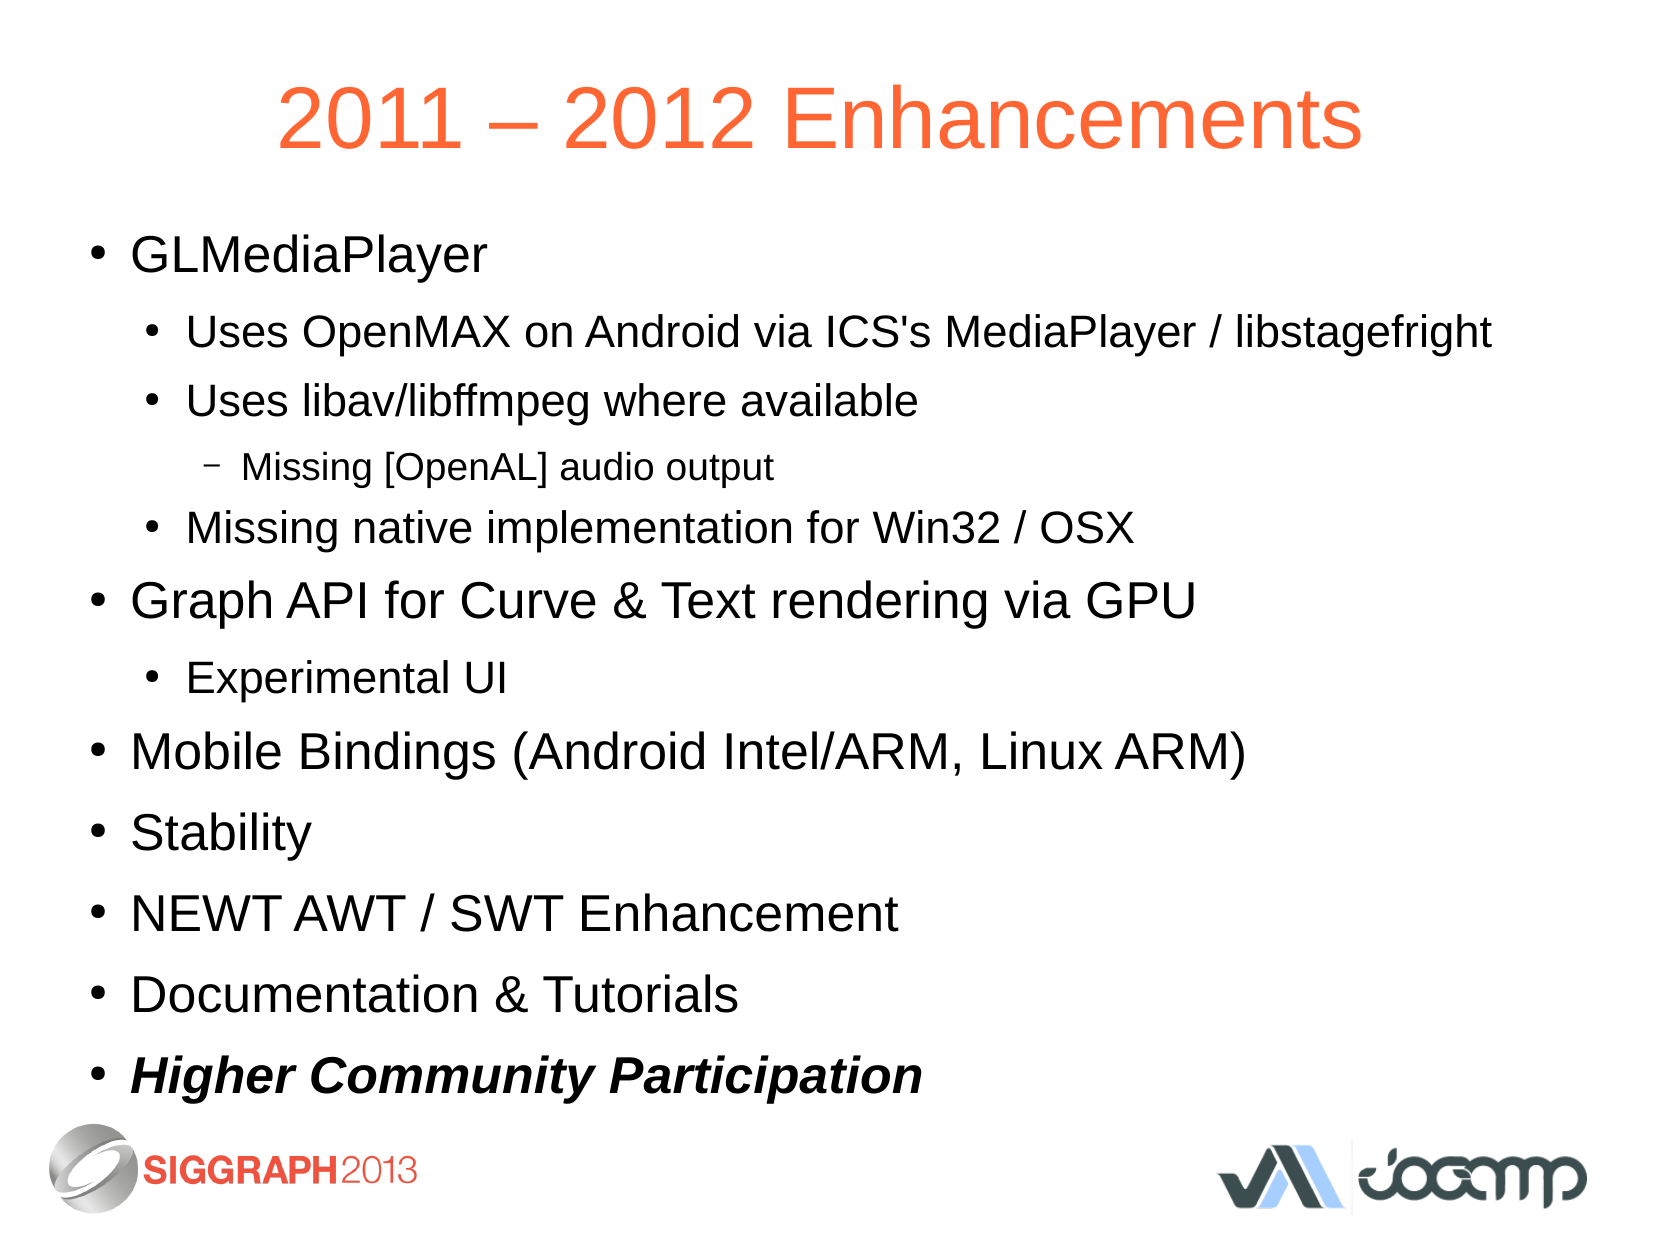

# 2011 – 2012 Enhancements
GLMediaPlayer
Uses OpenMAX on Android via ICS's MediaPlayer / libstagefright
Uses libav/libffmpeg where available
Missing [OpenAL] audio output
Missing native implementation for Win32 / OSX
Graph API for Curve & Text rendering via GPU
Experimental UI
Mobile Bindings (Android Intel/ARM, Linux ARM)
Stability
NEWT AWT / SWT Enhancement
Documentation & Tutorials
Higher Community Participation